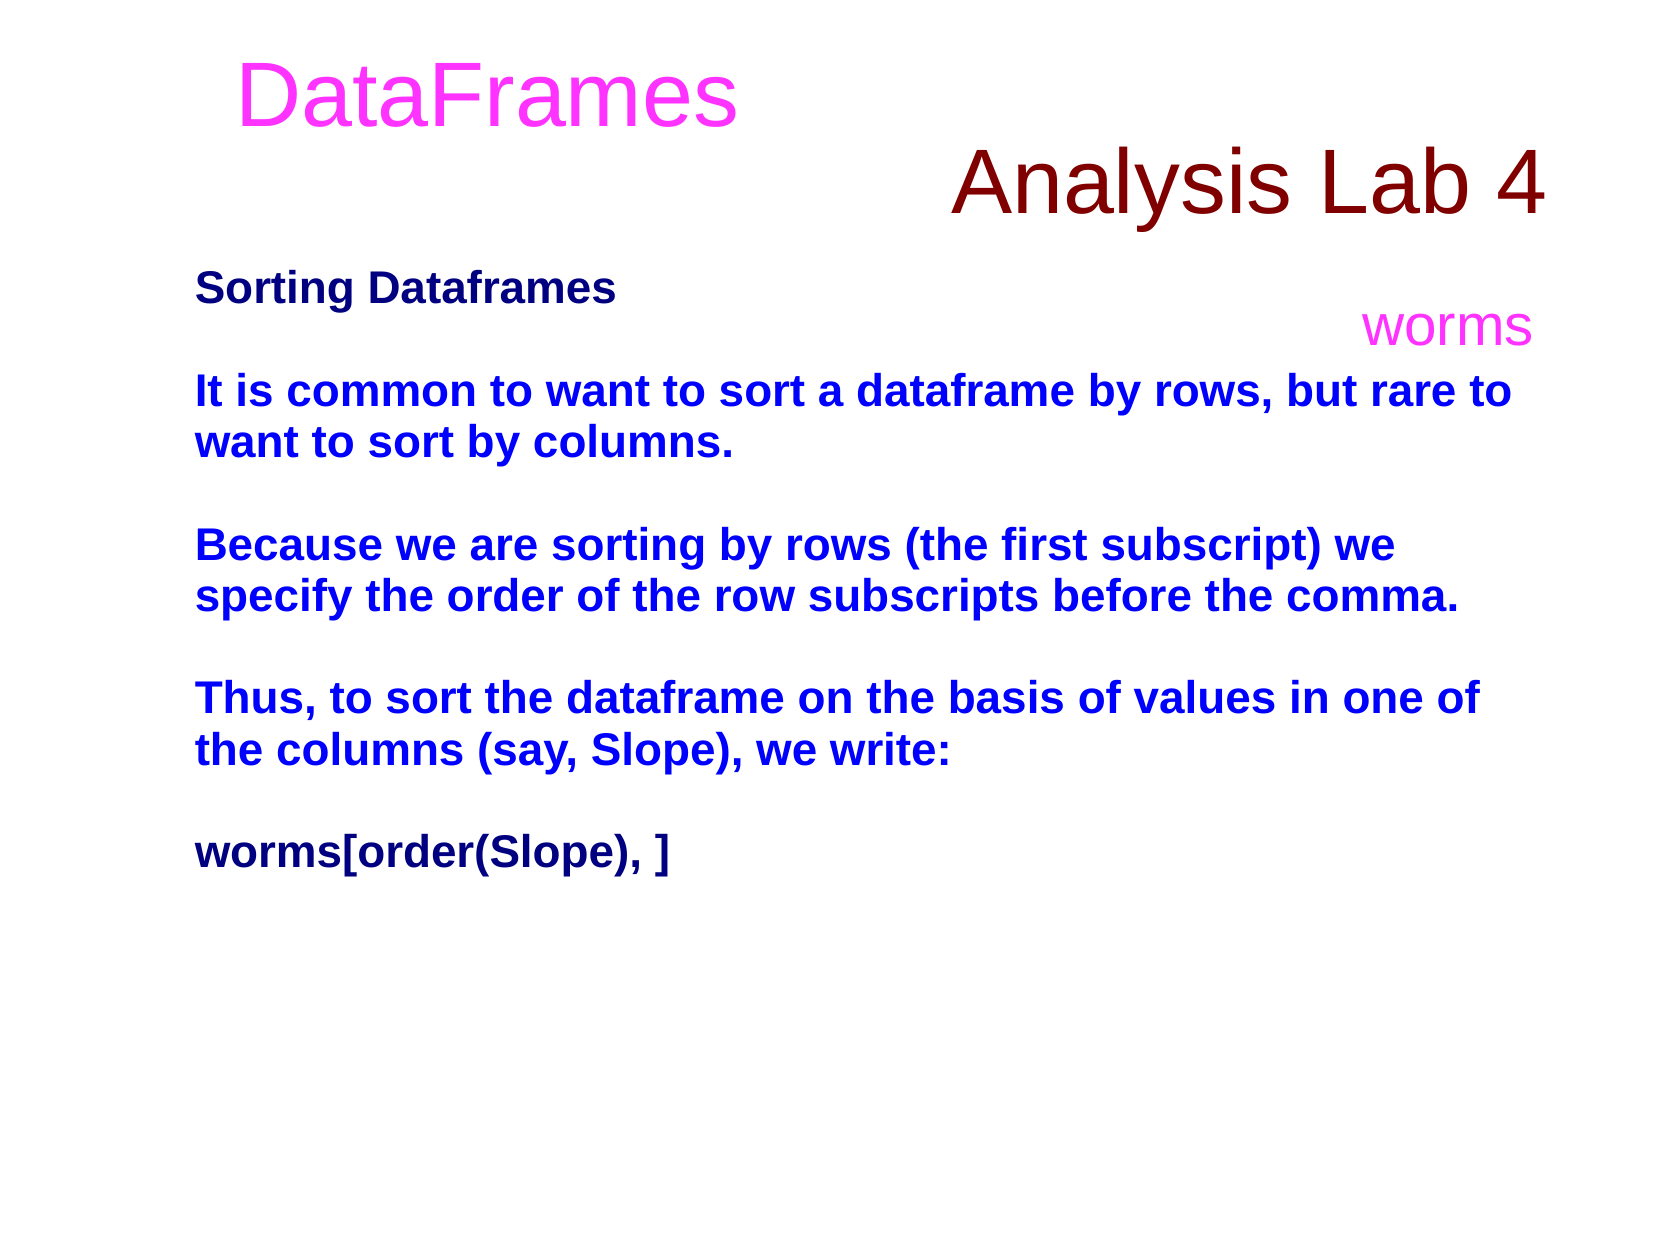

DataFrames
# Analysis Lab 4
Sorting Dataframes
It is common to want to sort a dataframe by rows, but rare to want to sort by columns.
Because we are sorting by rows (the first subscript) we specify the order of the row subscripts before the comma.
Thus, to sort the dataframe on the basis of values in one of
the columns (say, Slope), we write:
worms[order(Slope), ]
worms